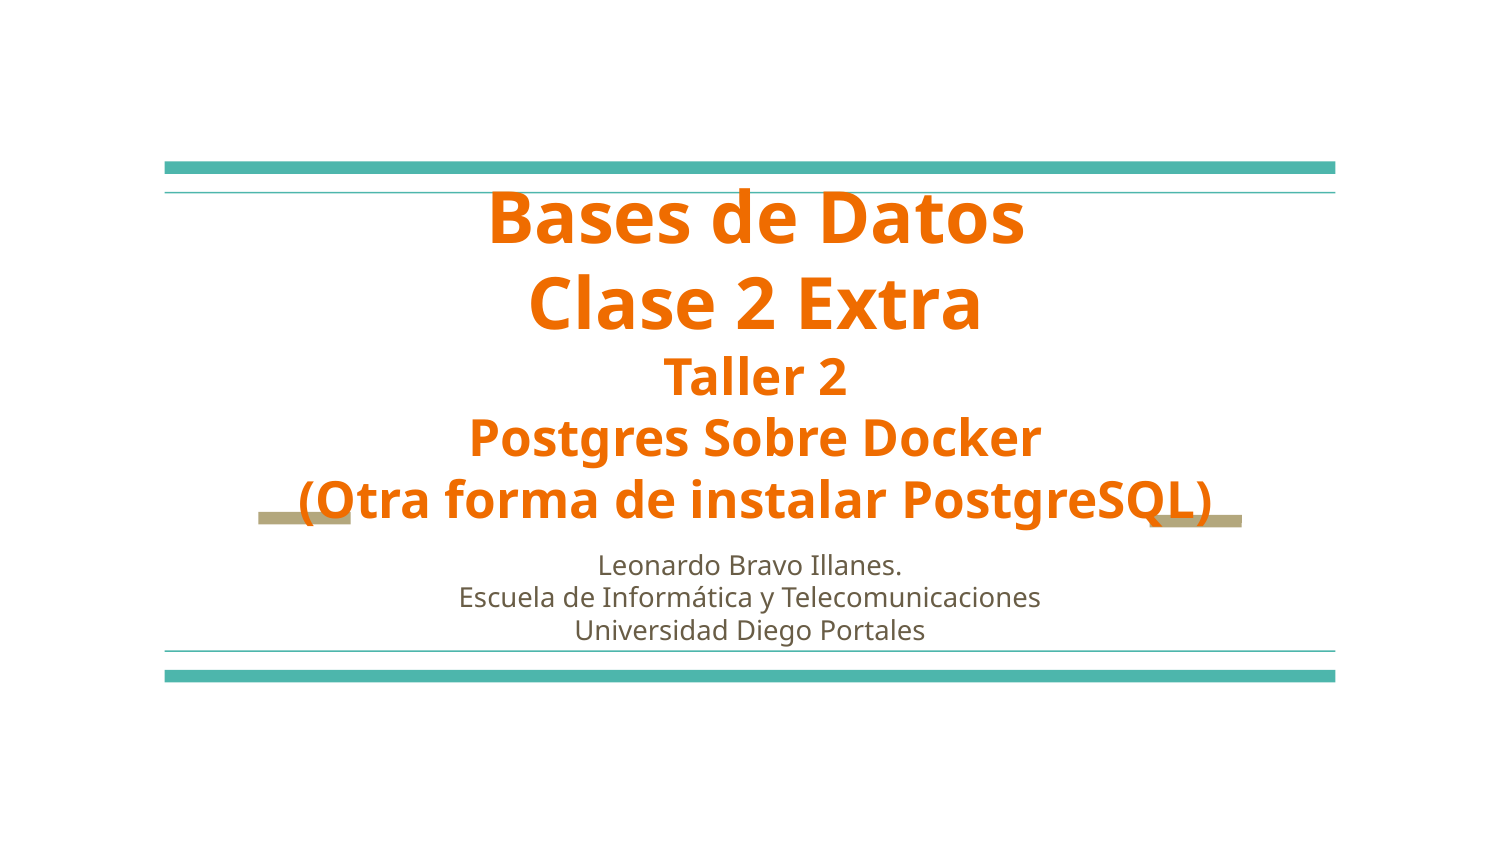

# Bases de Datos Clase 2 Extra Taller 2 Postgres Sobre Docker (Otra forma de instalar PostgreSQL)
Leonardo Bravo Illanes.
Escuela de Informática y Telecomunicaciones
Universidad Diego Portales